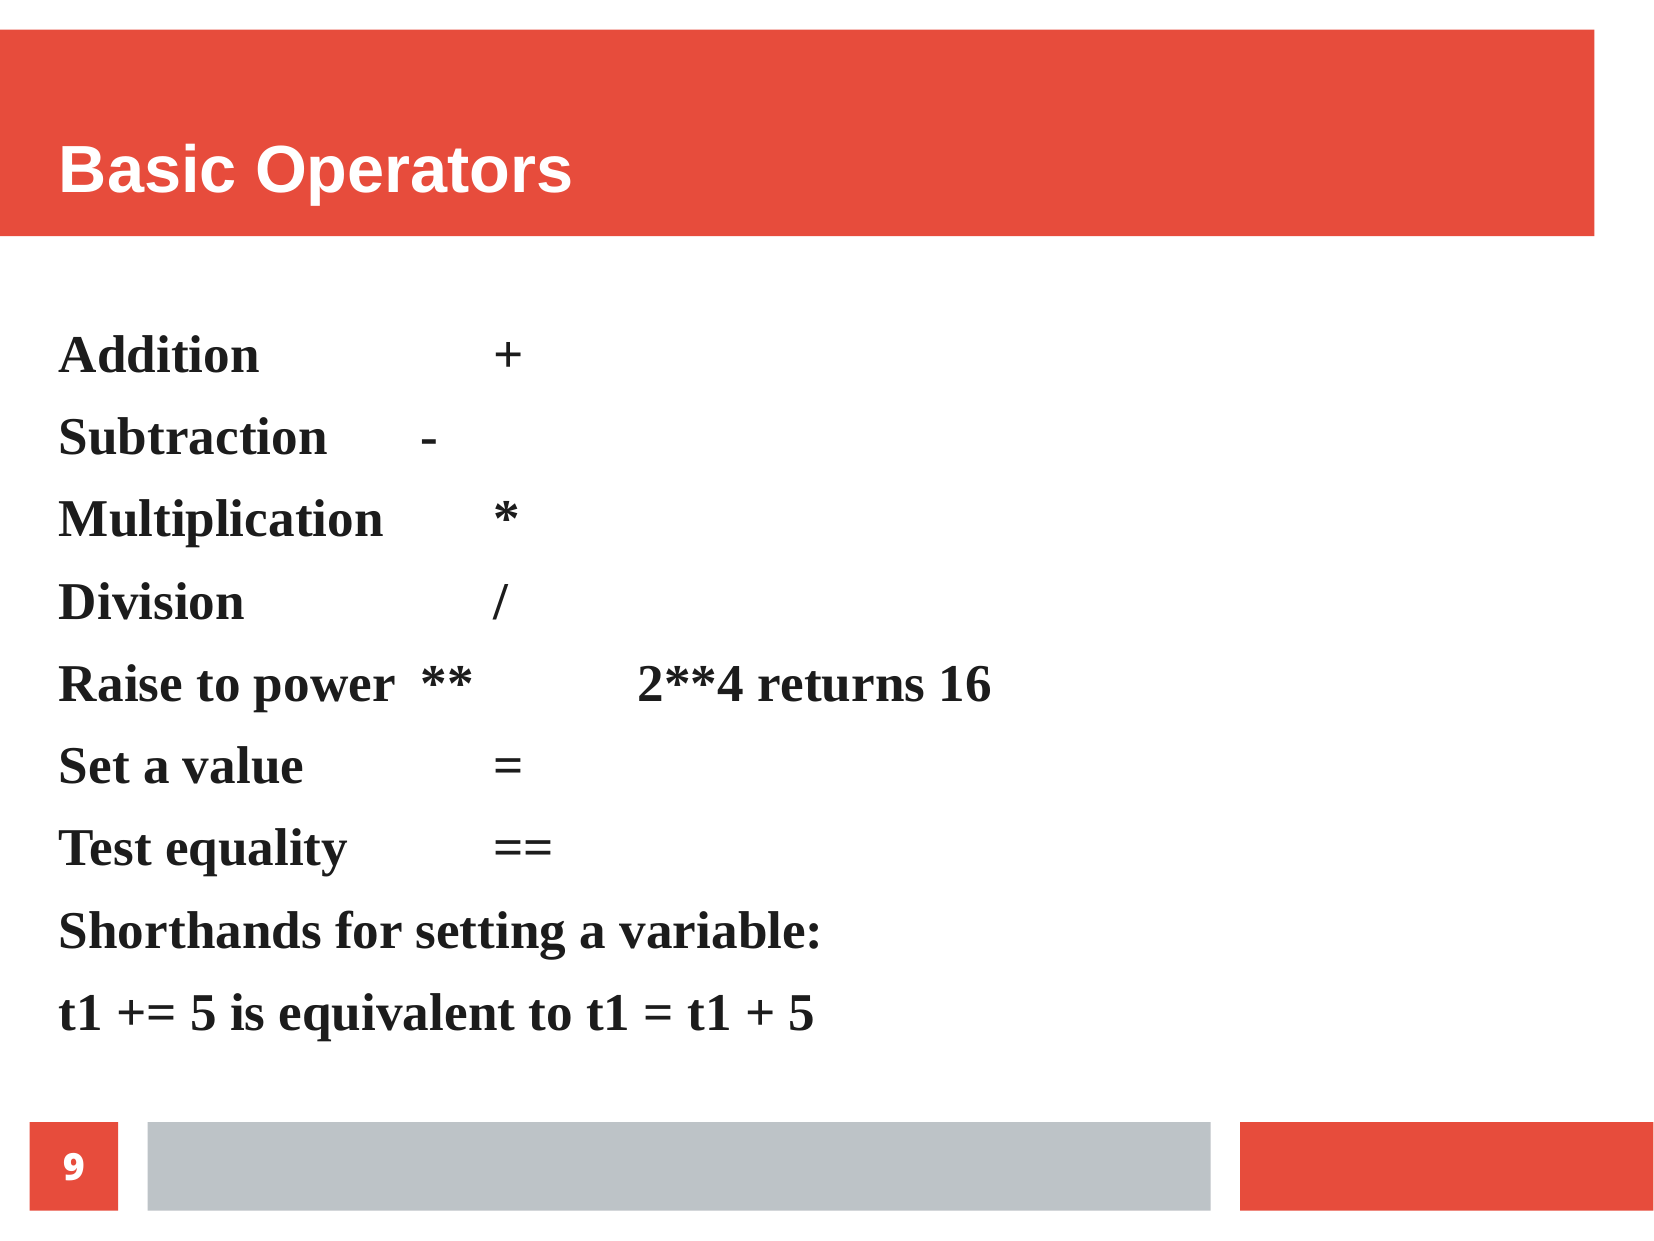

# Basic Operators
Addition				+
Subtraction		-
Multiplication		*
Division				/
Raise to power	**			2**4 returns 16
Set a value			=
Test equality		==
Shorthands for setting a variable:
t1 += 5 is equivalent to t1 = t1 + 5
9